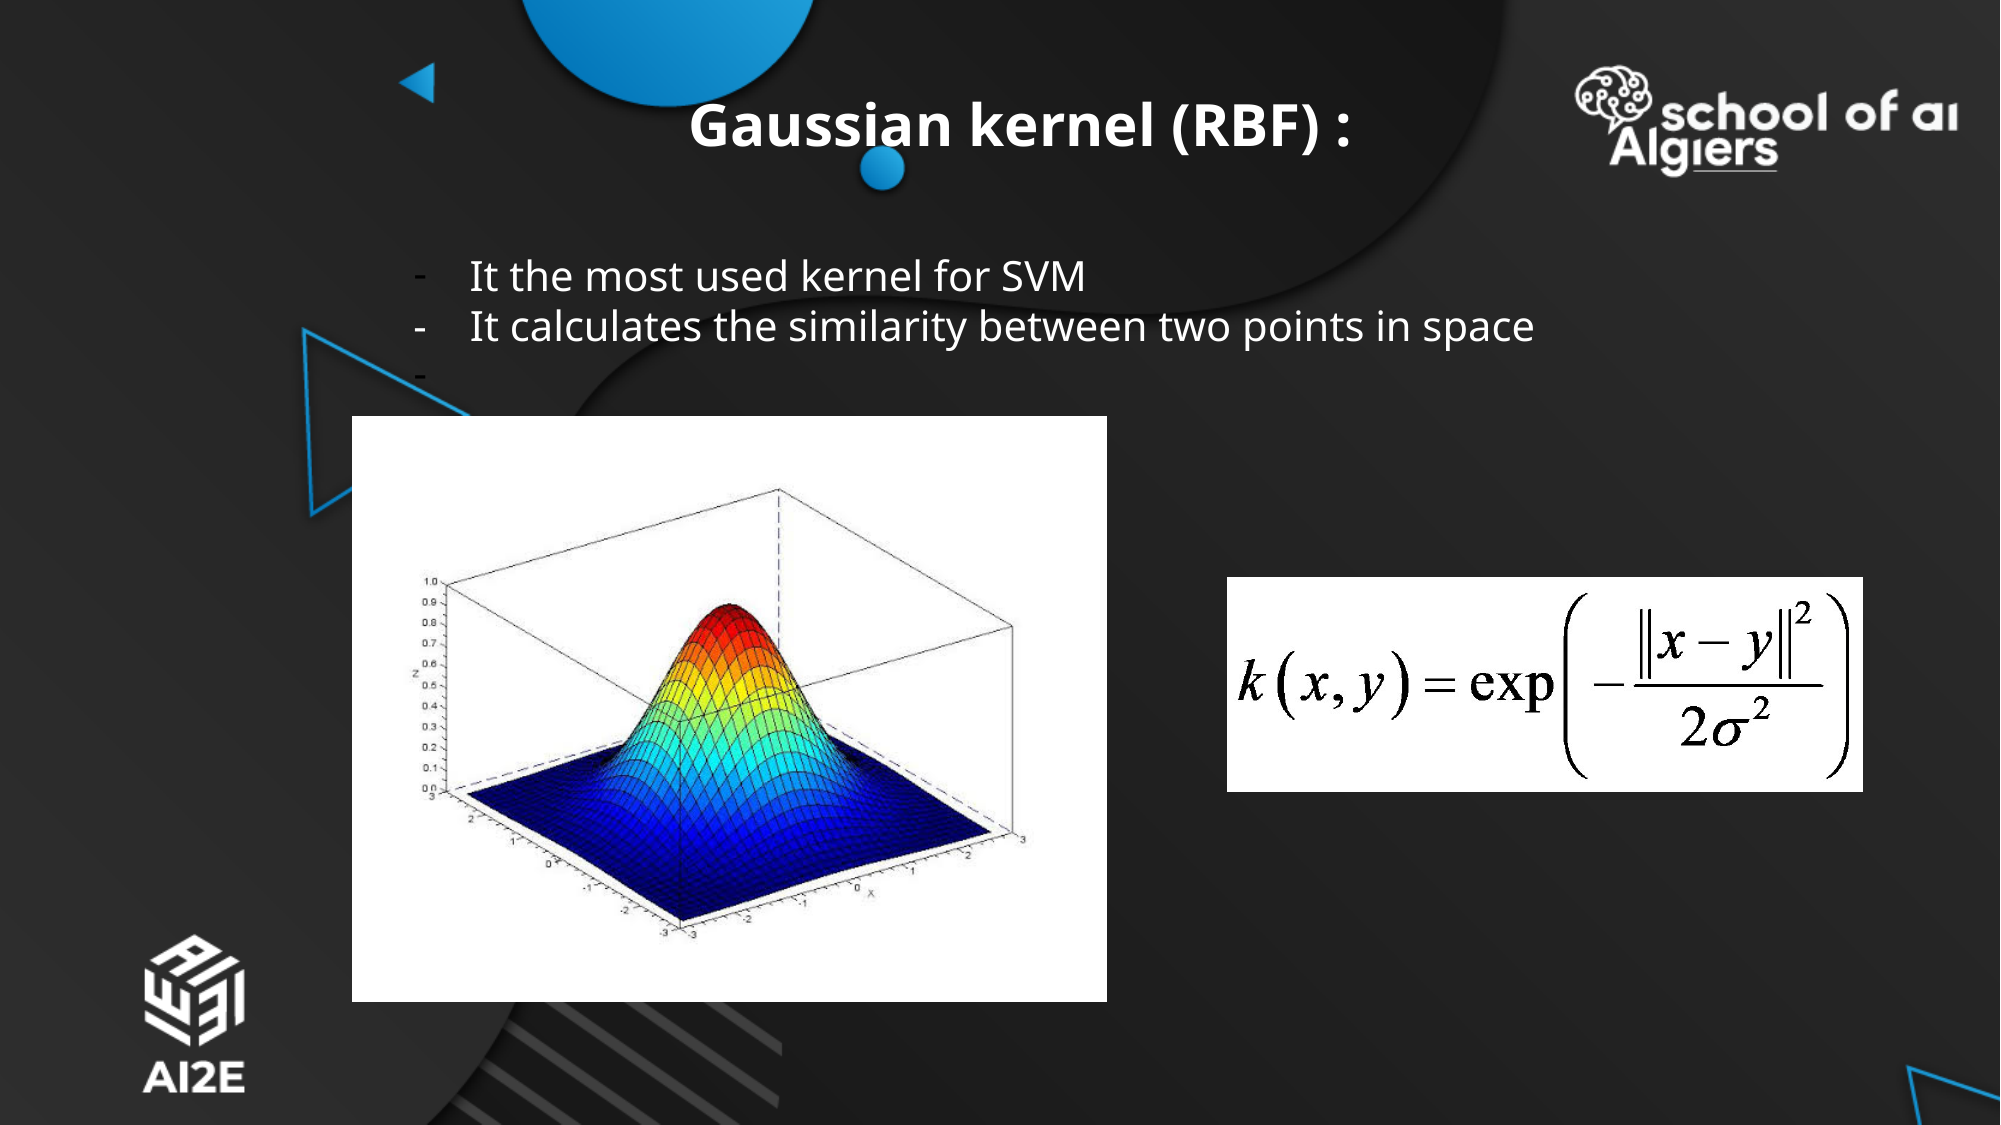

Gaussian kernel (RBF) :
# It the most used kernel for SVM
- It calculates the similarity between two points in space